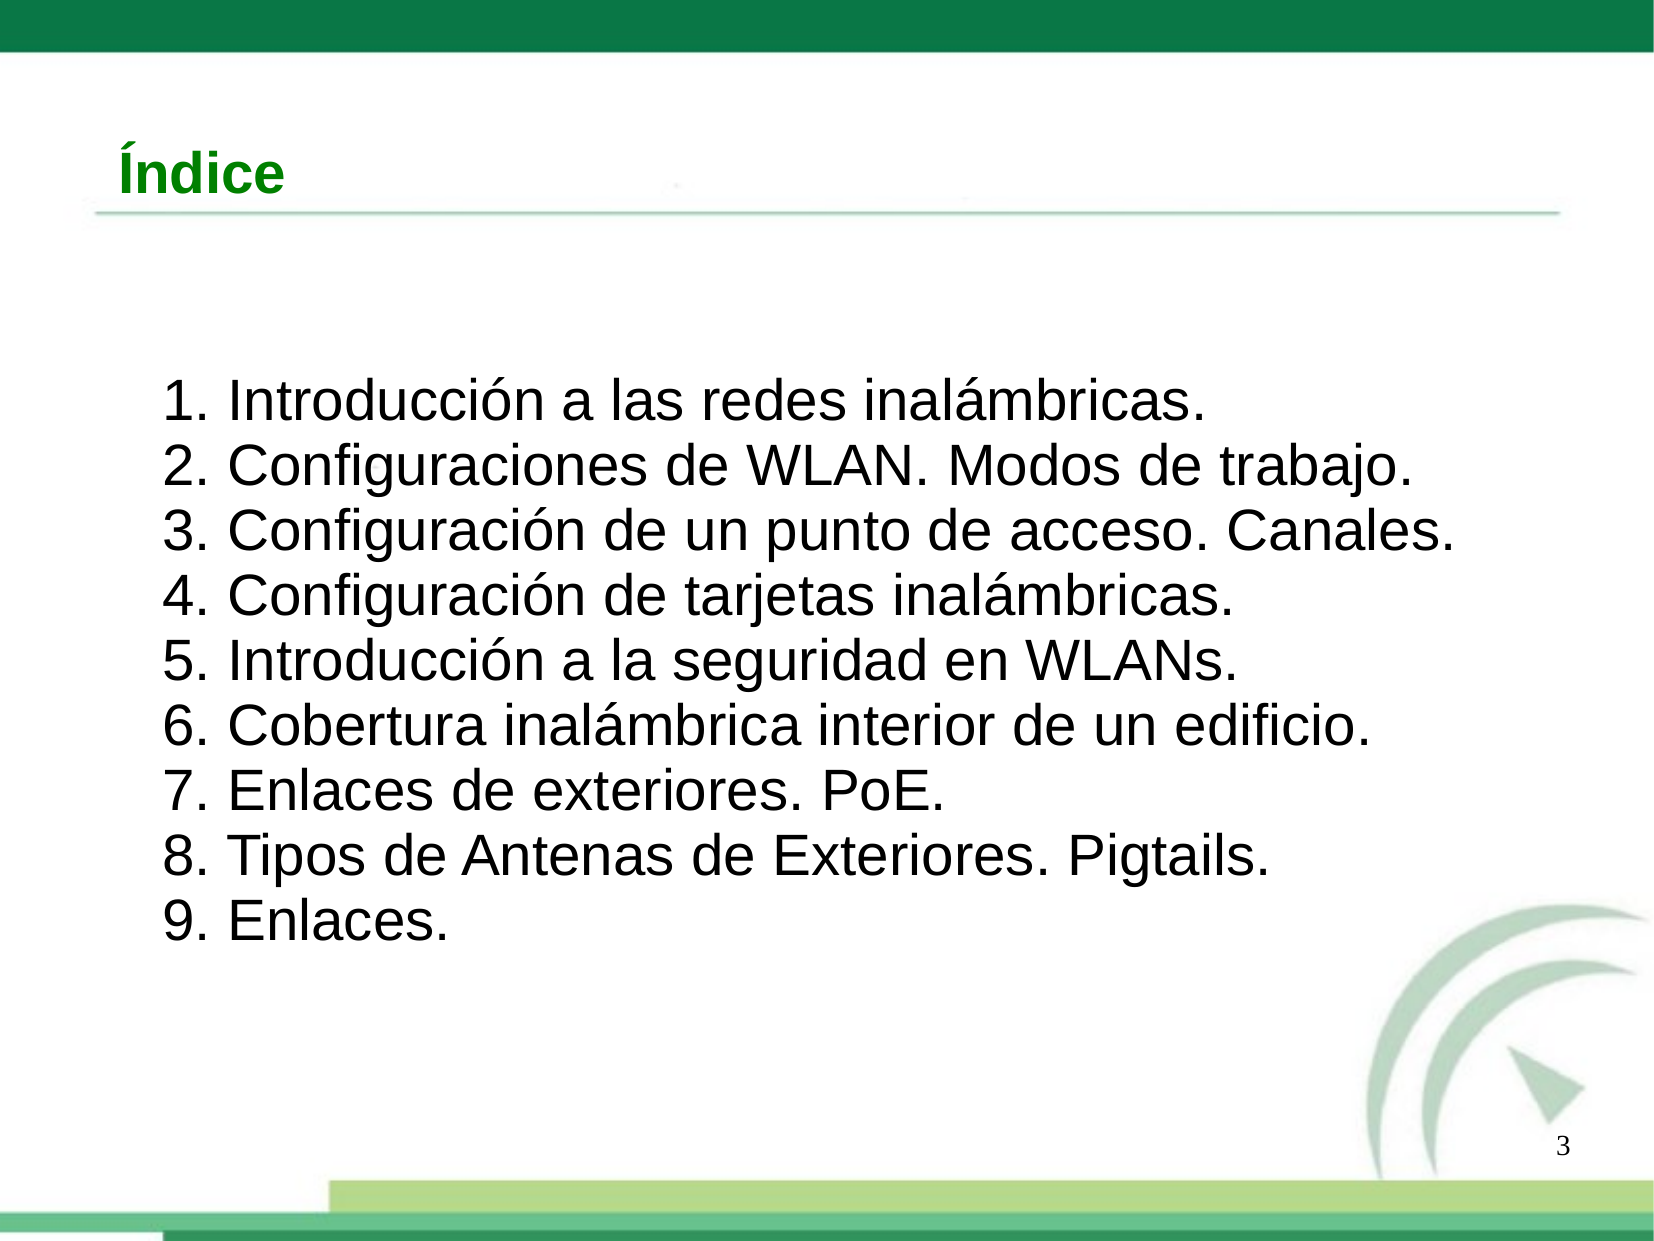

Índice
1. Introducción a las redes inalámbricas.
2. Configuraciones de WLAN. Modos de trabajo.
3. Configuración de un punto de acceso. Canales.
4. Configuración de tarjetas inalámbricas.
5. Introducción a la seguridad en WLANs.
6. Cobertura inalámbrica interior de un edificio.
7. Enlaces de exteriores. PoE.
8. Tipos de Antenas de Exteriores. Pigtails.
9. Enlaces.
#
3